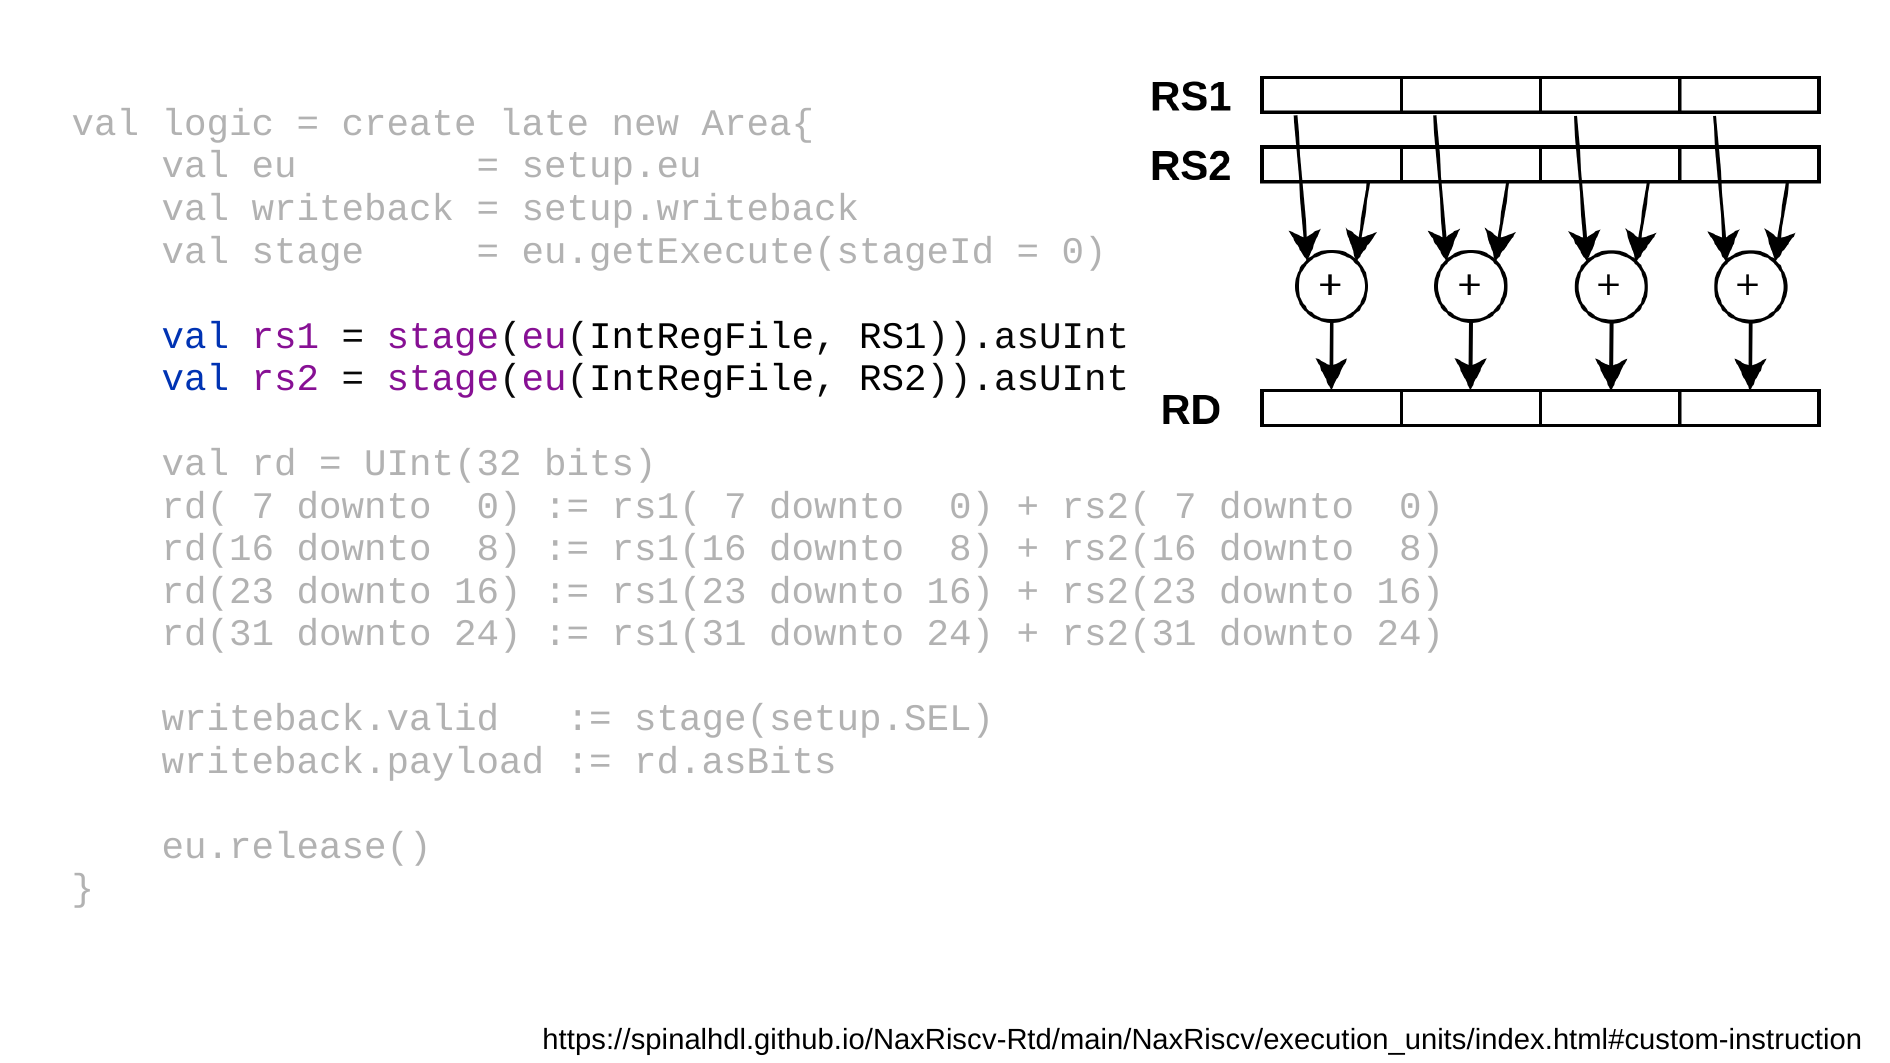

val logic = create late new Area{
 val eu = setup.eu
 val writeback = setup.writeback
 val stage = eu.getExecute(stageId = 0)
 val rs1 = stage(eu(IntRegFile, RS1)).asUInt
 val rs2 = stage(eu(IntRegFile, RS2)).asUInt
 val rd = UInt(32 bits)
 rd( 7 downto 0) := rs1( 7 downto 0) + rs2( 7 downto 0)
 rd(16 downto 8) := rs1(16 downto 8) + rs2(16 downto 8)
 rd(23 downto 16) := rs1(23 downto 16) + rs2(23 downto 16)
 rd(31 downto 24) := rs1(31 downto 24) + rs2(31 downto 24)
 writeback.valid := stage(setup.SEL)
 writeback.payload := rd.asBits
 eu.release()
 }
https://spinalhdl.github.io/NaxRiscv-Rtd/main/NaxRiscv/execution_units/index.html#custom-instruction